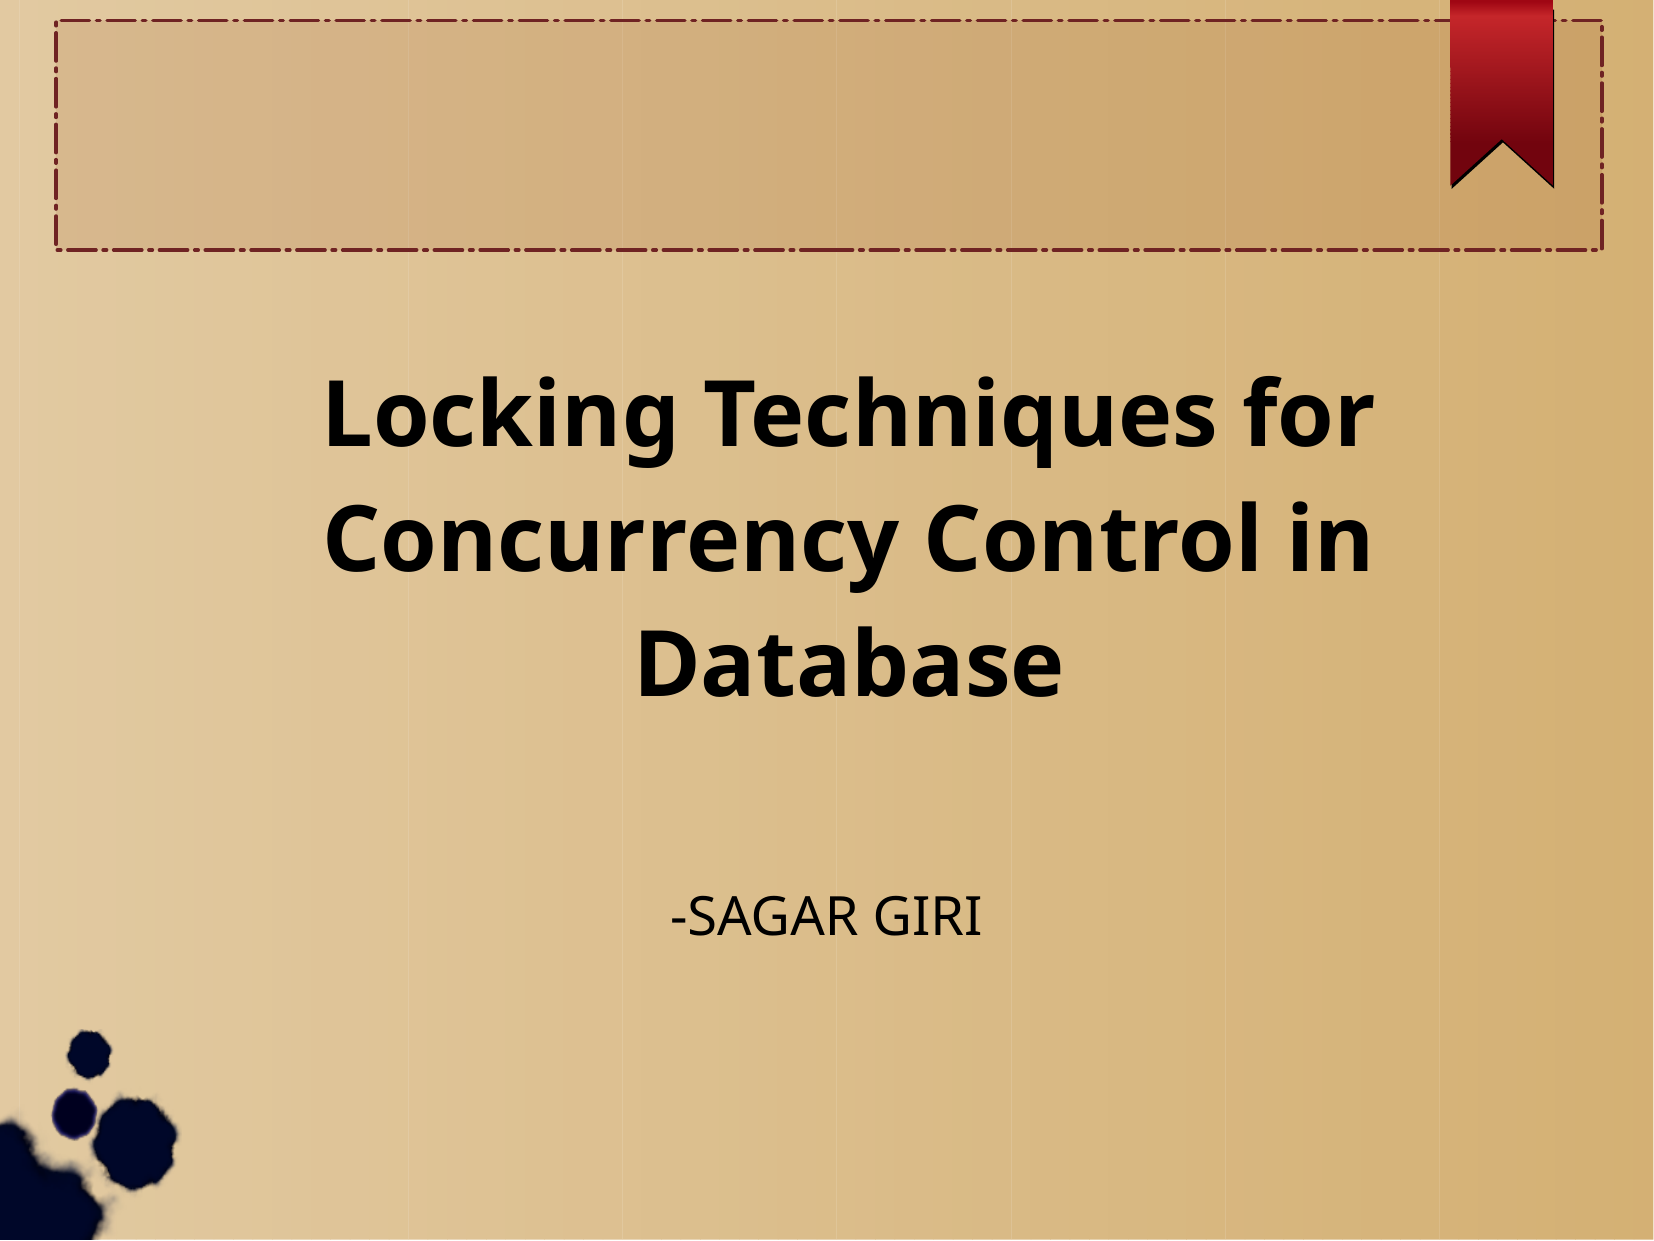

# Locking Techniques for Concurrency Control in Database
-SAGAR GIRI